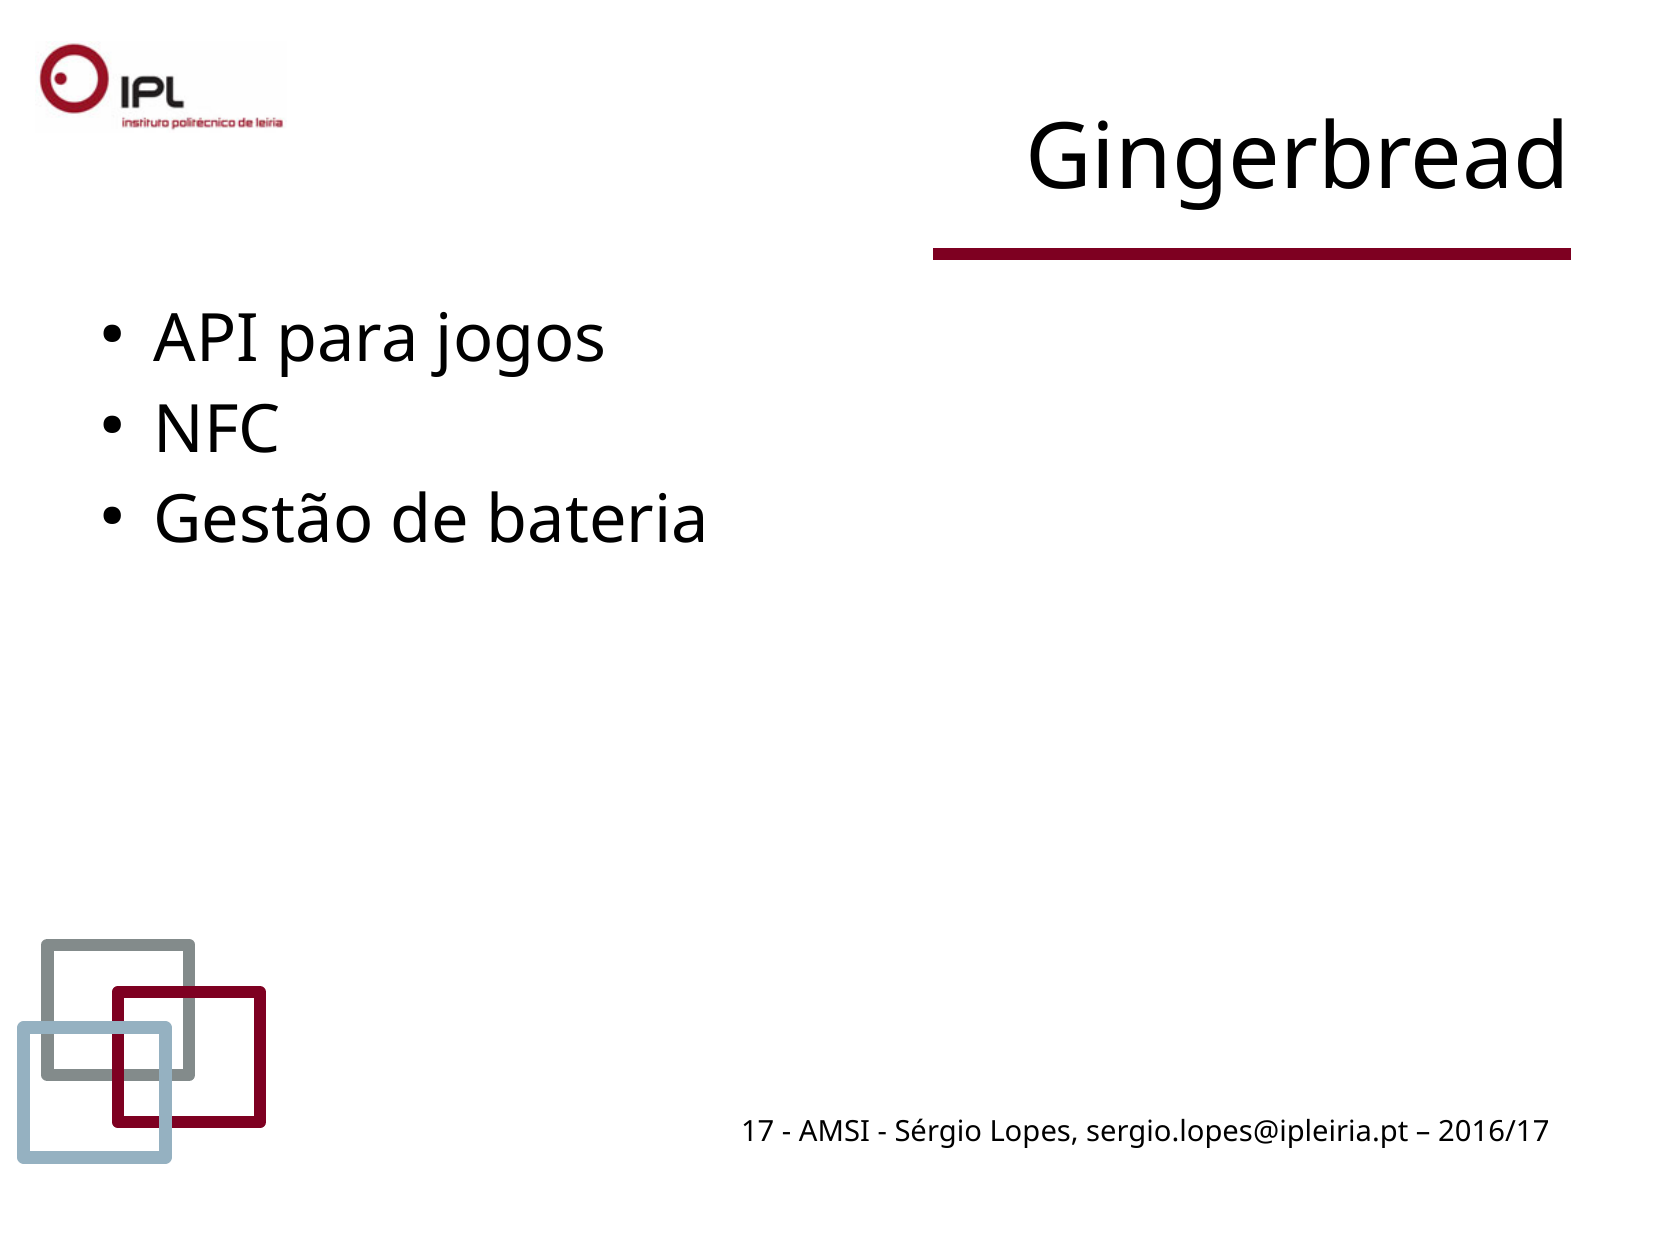

# Gingerbread
API para jogos
NFC
Gestão de bateria
17 - AMSI - Sérgio Lopes, sergio.lopes@ipleiria.pt – 2016/17